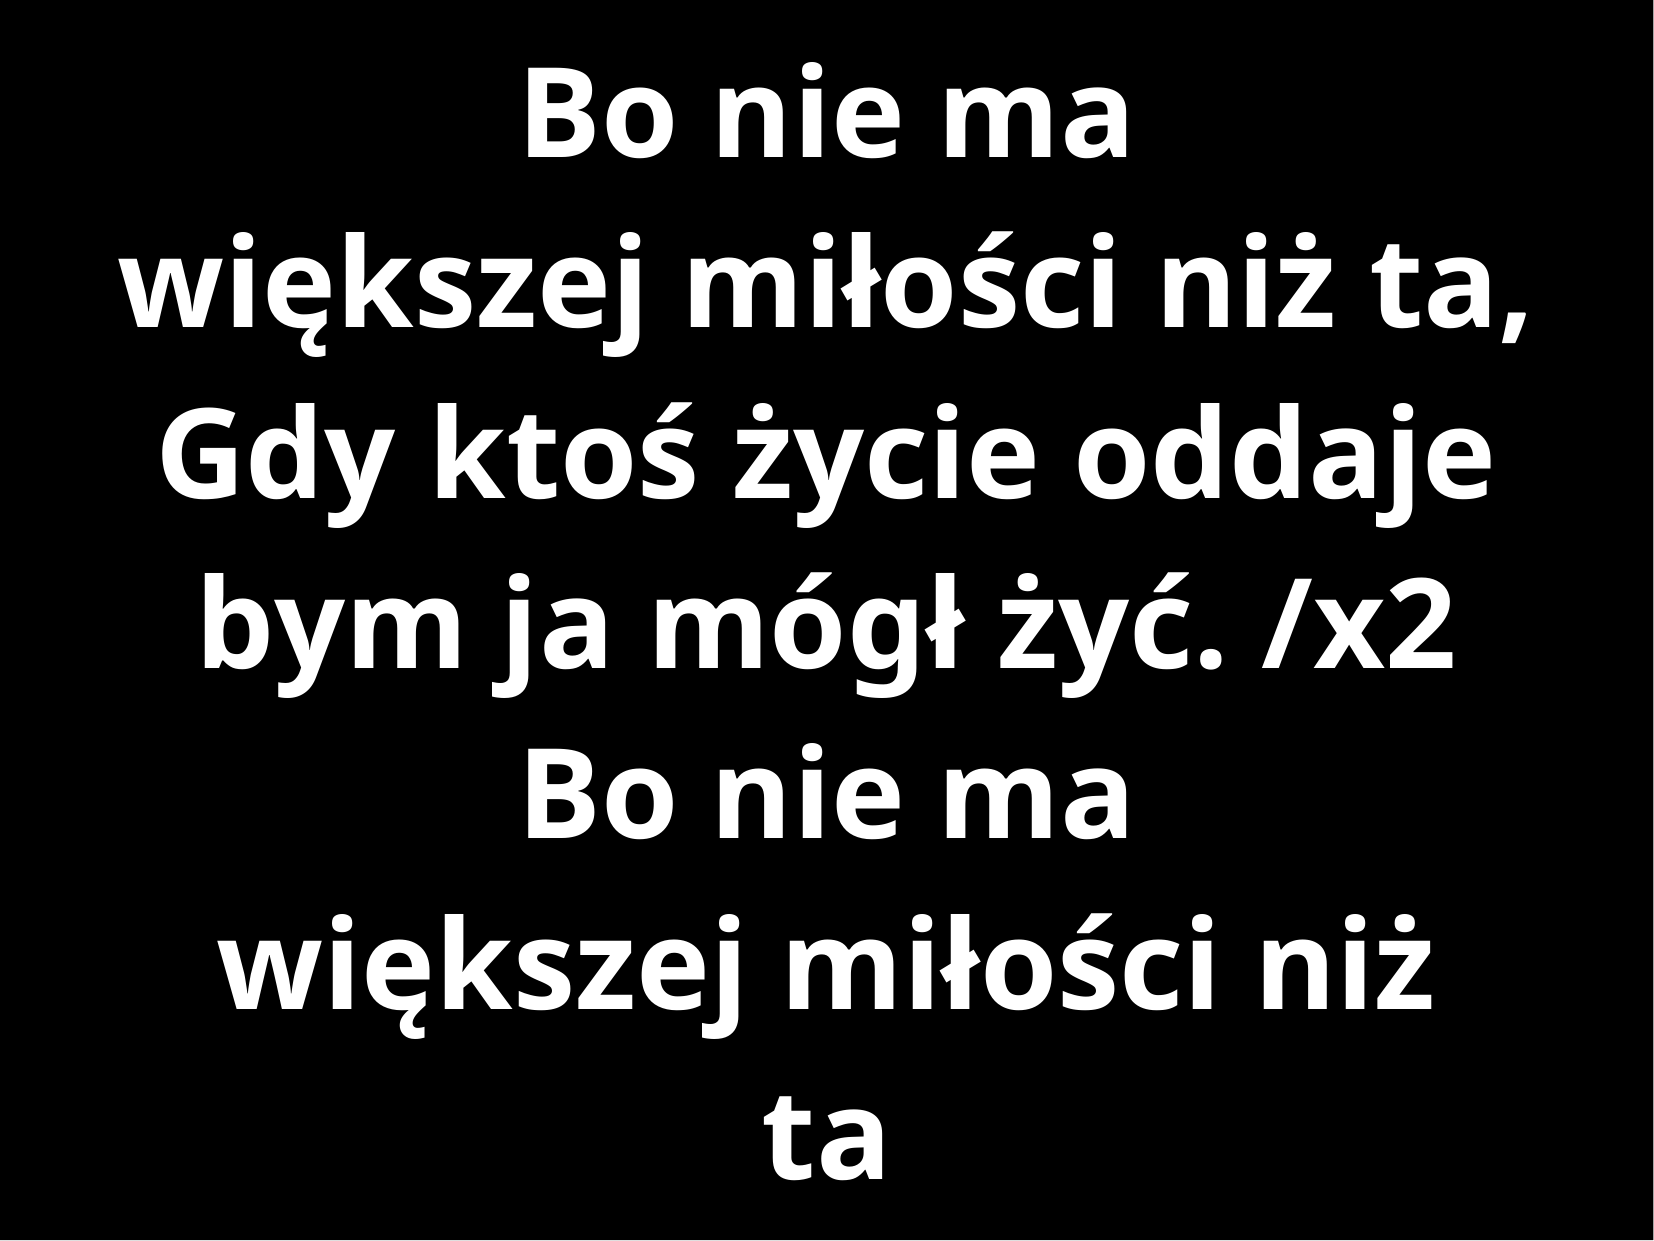

# Bo nie ma większej miłości niż ta, Gdy ktoś życie oddaje bym ja mógł żyć. /x2 Bo nie ma większej miłości niż ta